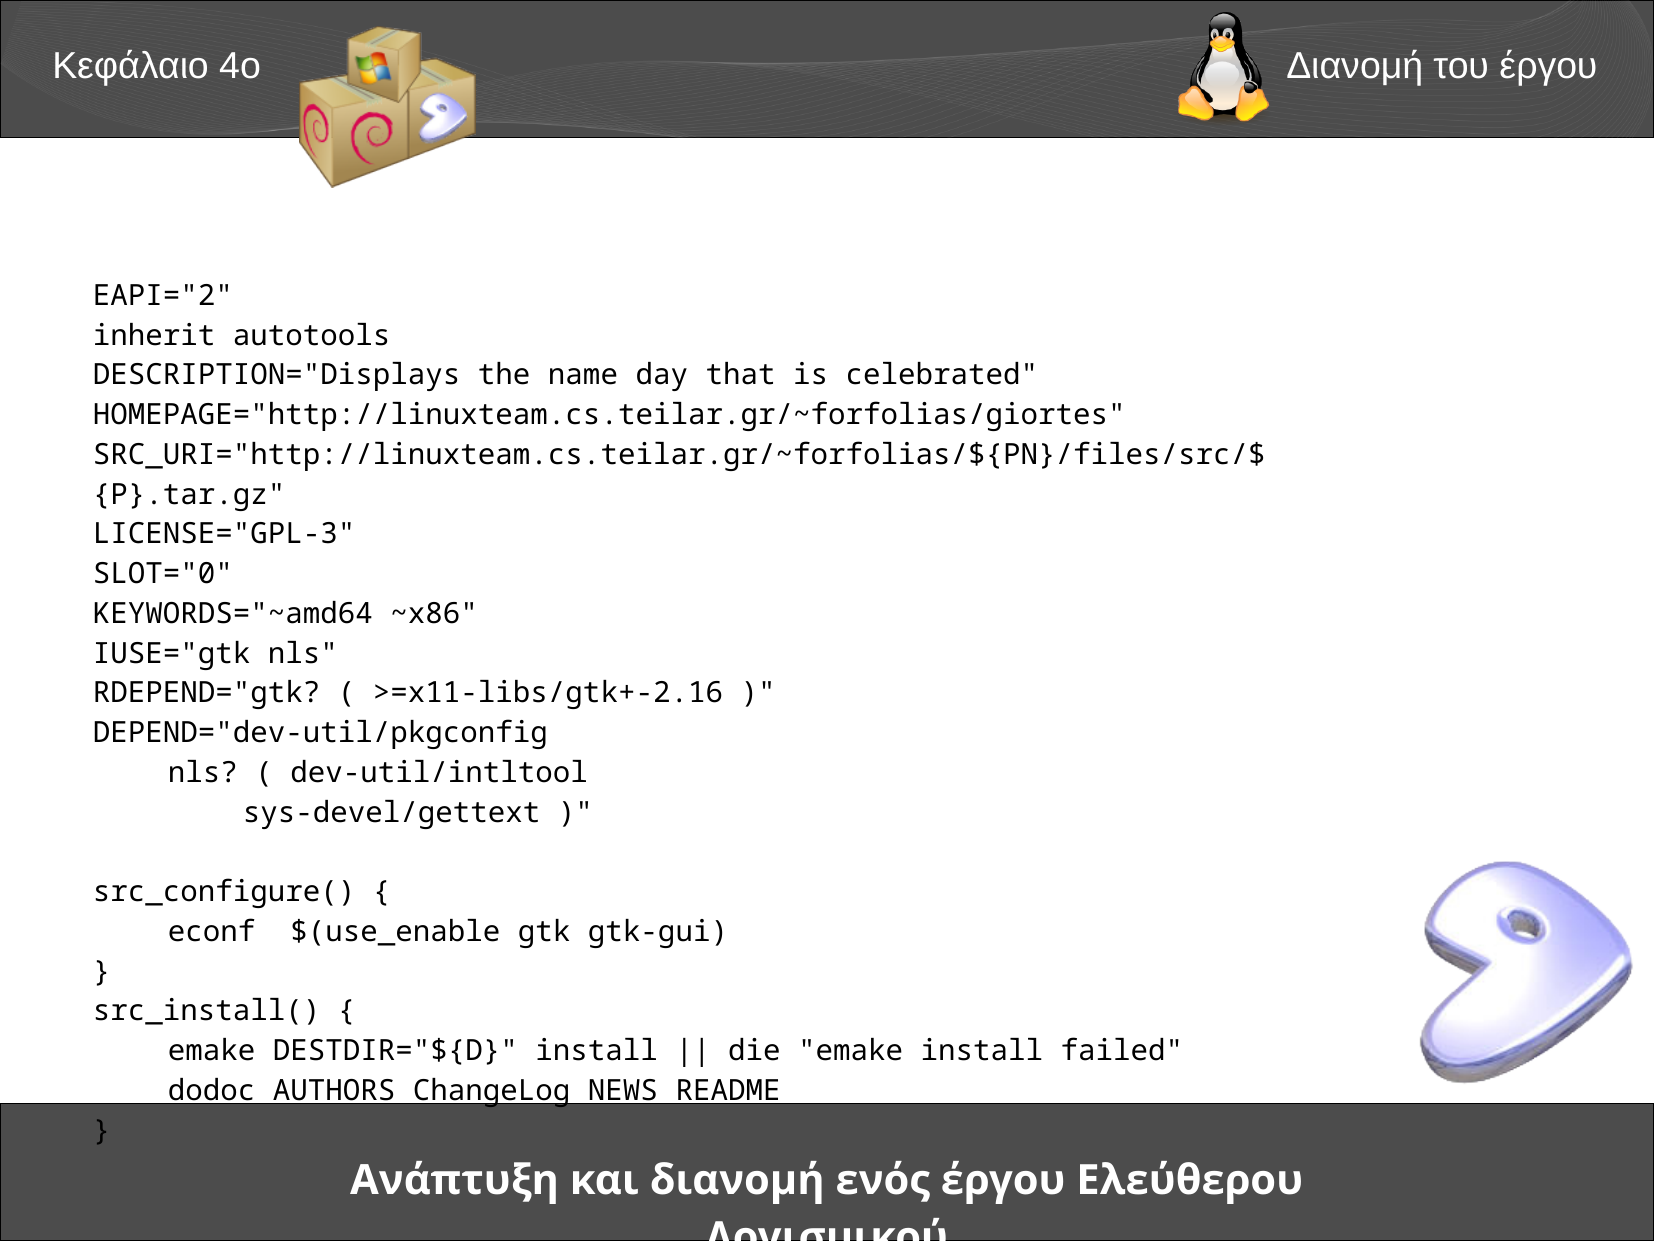

Κεφάλαιο 4ο
Διανομή του έργου
EAPI="2"
inherit autotools
DESCRIPTION="Displays the name day that is celebrated"
HOMEPAGE="http://linuxteam.cs.teilar.gr/~forfolias/giortes"
SRC_URI="http://linuxteam.cs.teilar.gr/~forfolias/${PN}/files/src/${P}.tar.gz"
LICENSE="GPL-3"
SLOT="0"
KEYWORDS="~amd64 ~x86"
IUSE="gtk nls"
RDEPEND="gtk? ( >=x11-libs/gtk+-2.16 )"
DEPEND="dev-util/pkgconfig
	nls? ( dev-util/intltool
		sys-devel/gettext )"
src_configure() {
	econf $(use_enable gtk gtk-gui)
}
src_install() {
	emake DESTDIR="${D}" install || die "emake install failed"
	dodoc AUTHORS ChangeLog NEWS README
}
Ανάπτυξη και διανομή ενός έργου Ελεύθερου Λογισμικού